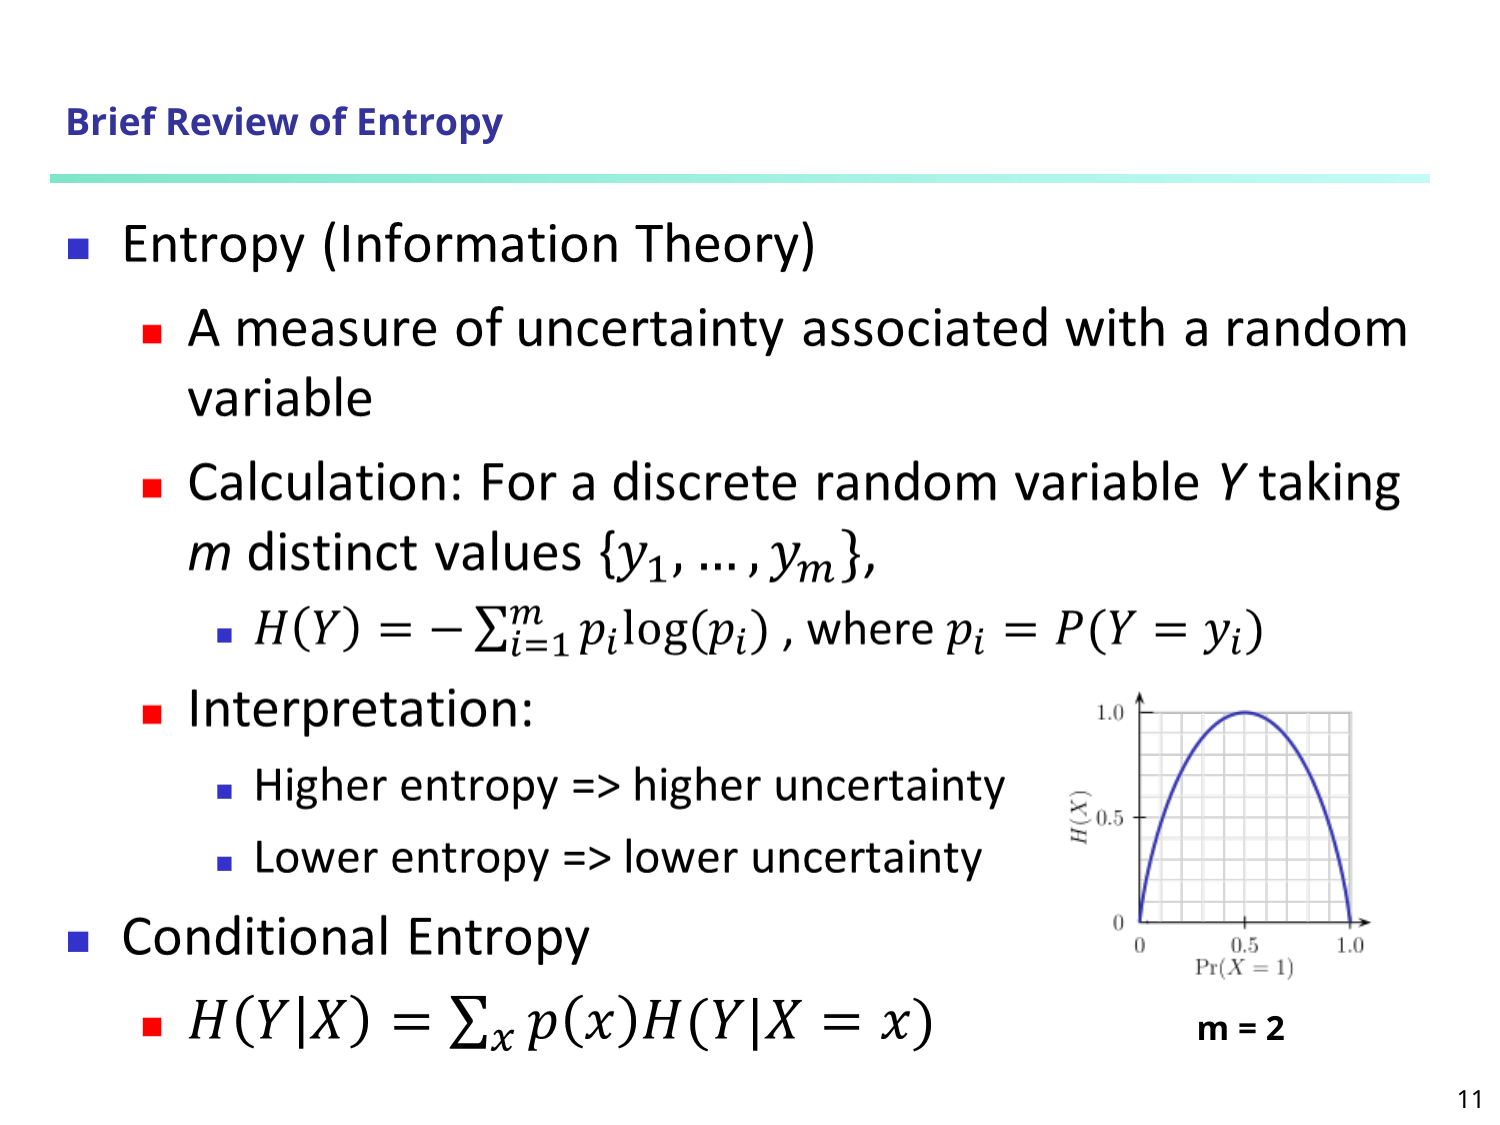

# Brief Review of Entropy
m = 2